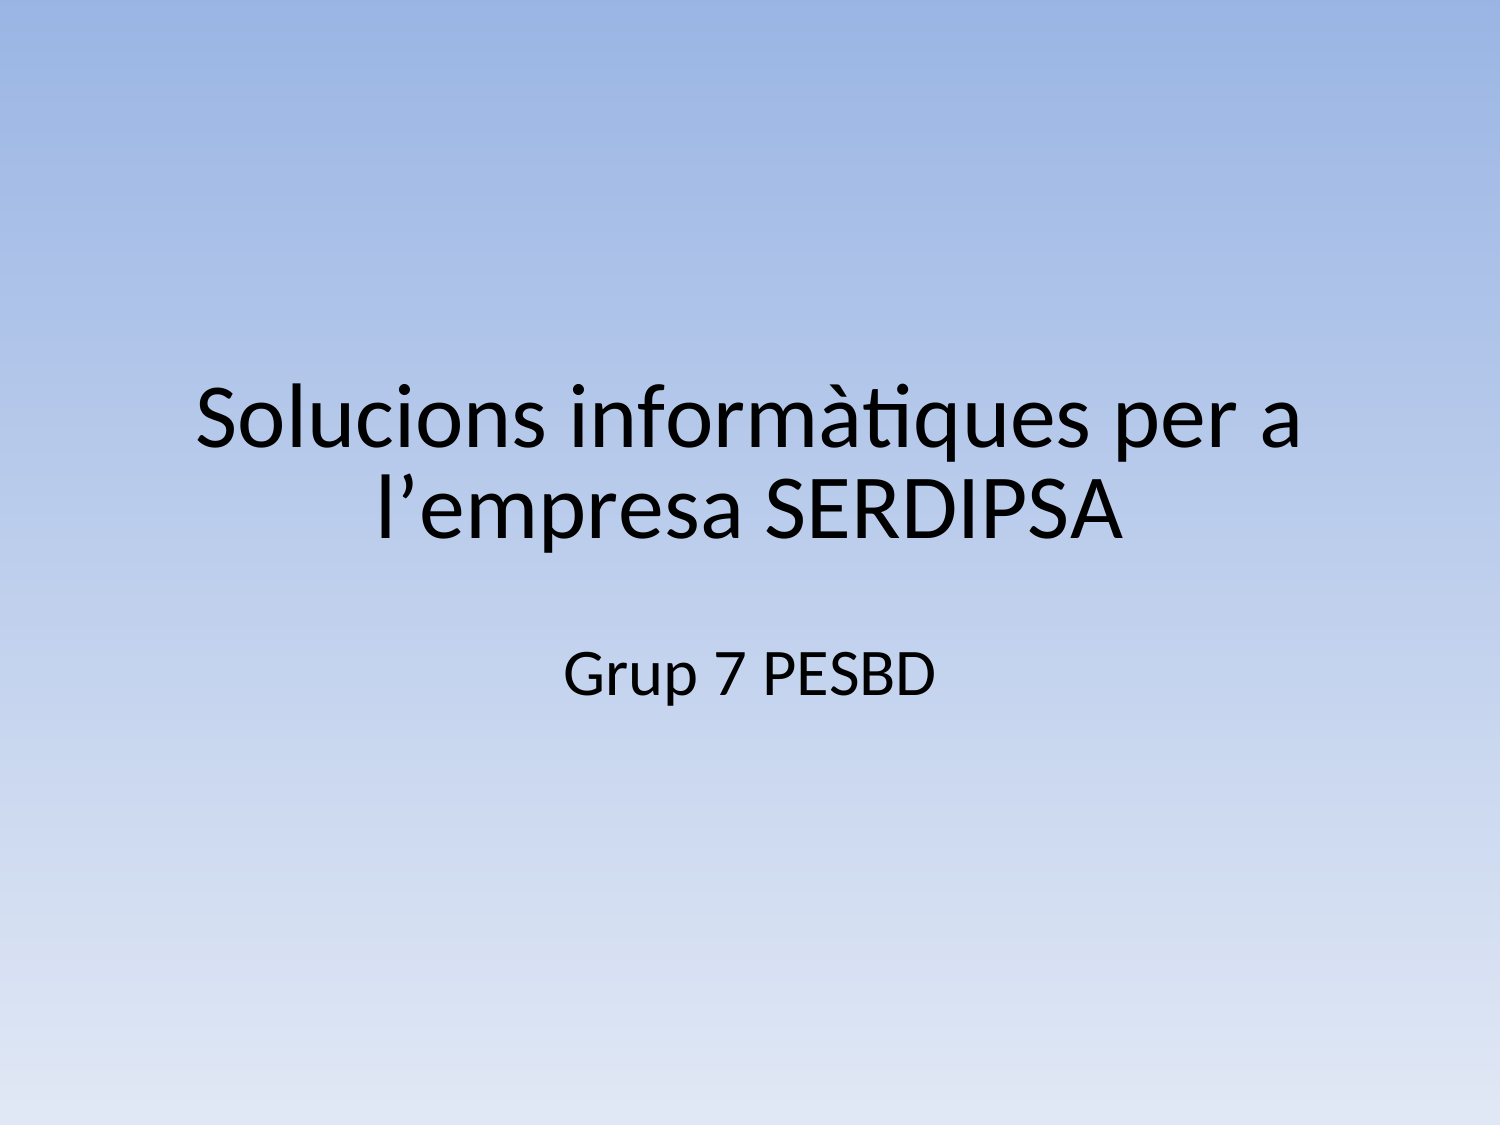

# Solucions informàtiques per a l’empresa SERDIPSA
Grup 7 PESBD